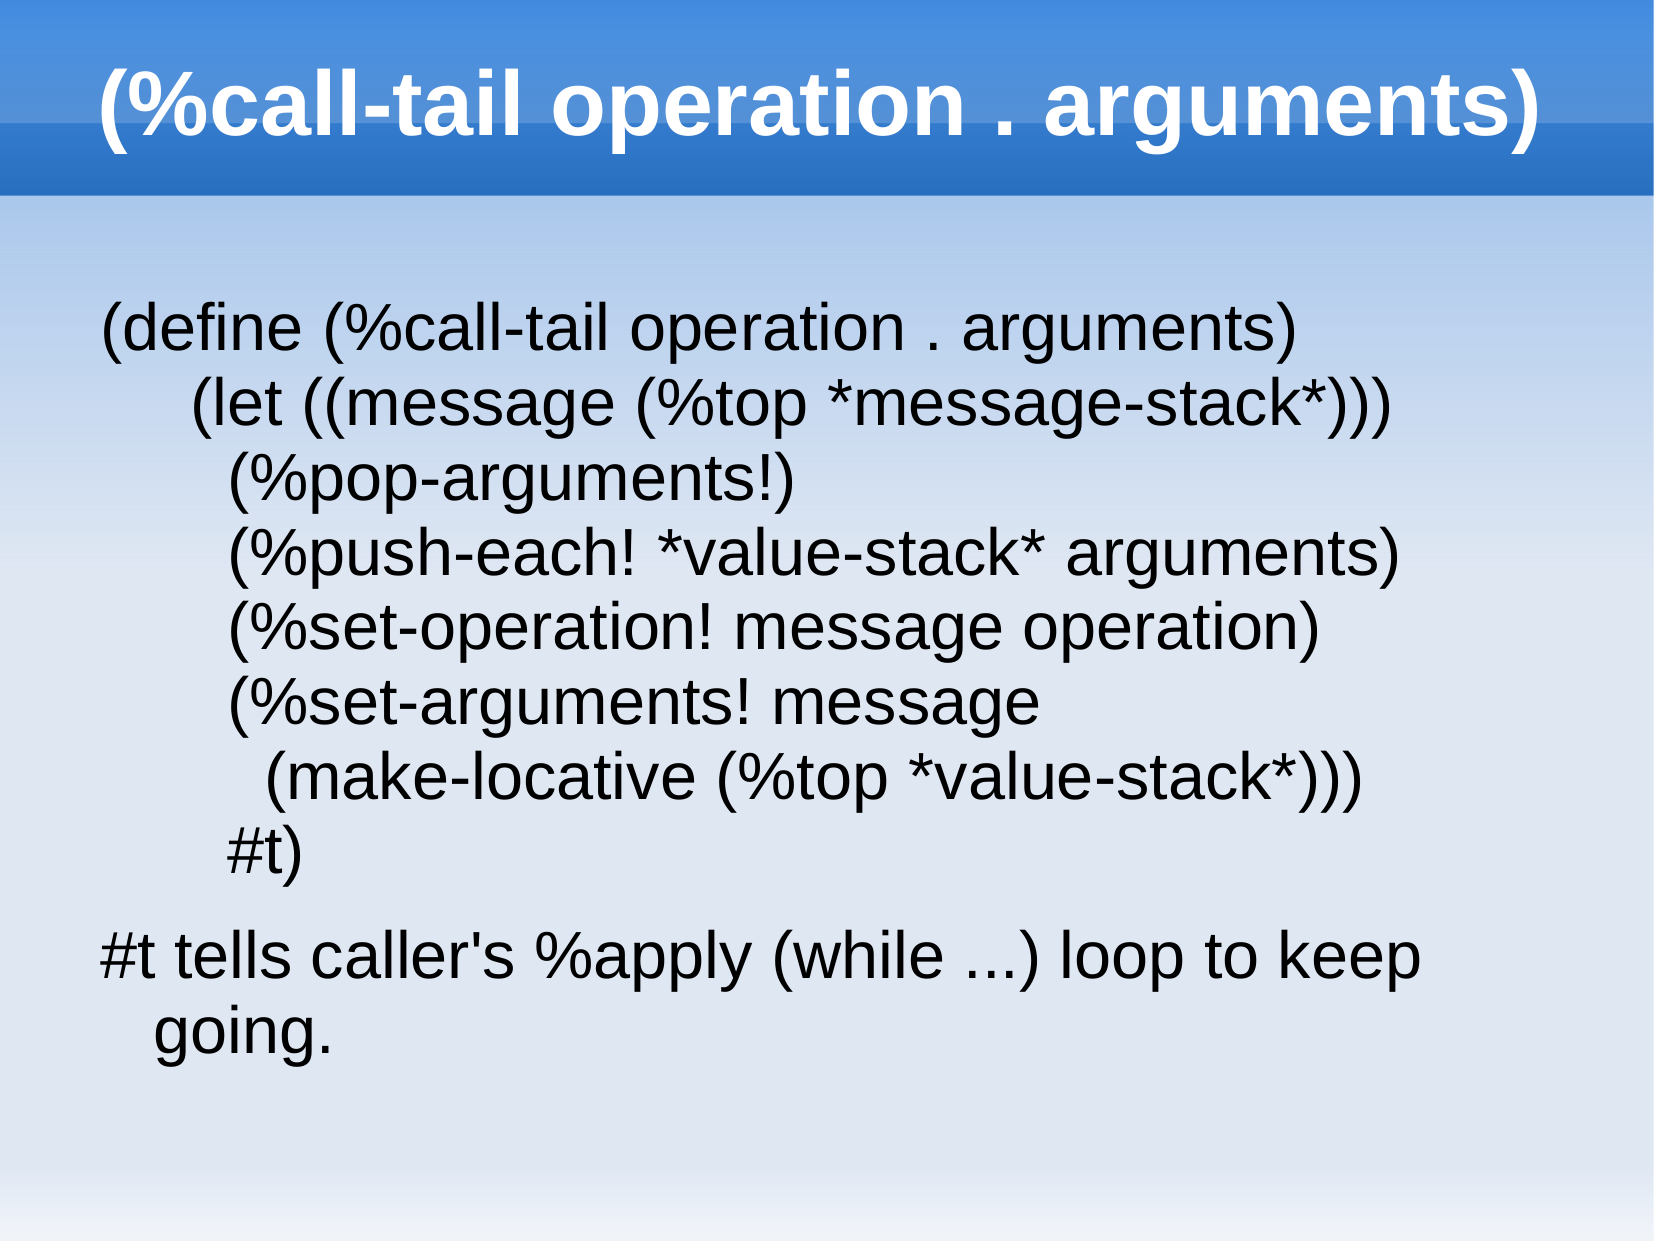

# (%call-tail operation . arguments)
(define (%call-tail operation . arguments)
 (let ((message (%top *message-stack*)))
 (%pop-arguments!)
 (%push-each! *value-stack* arguments)
 (%set-operation! message operation)
 (%set-arguments! message
 (make-locative (%top *value-stack*)))
 #t)
#t tells caller's %apply (while ...) loop to keep going.